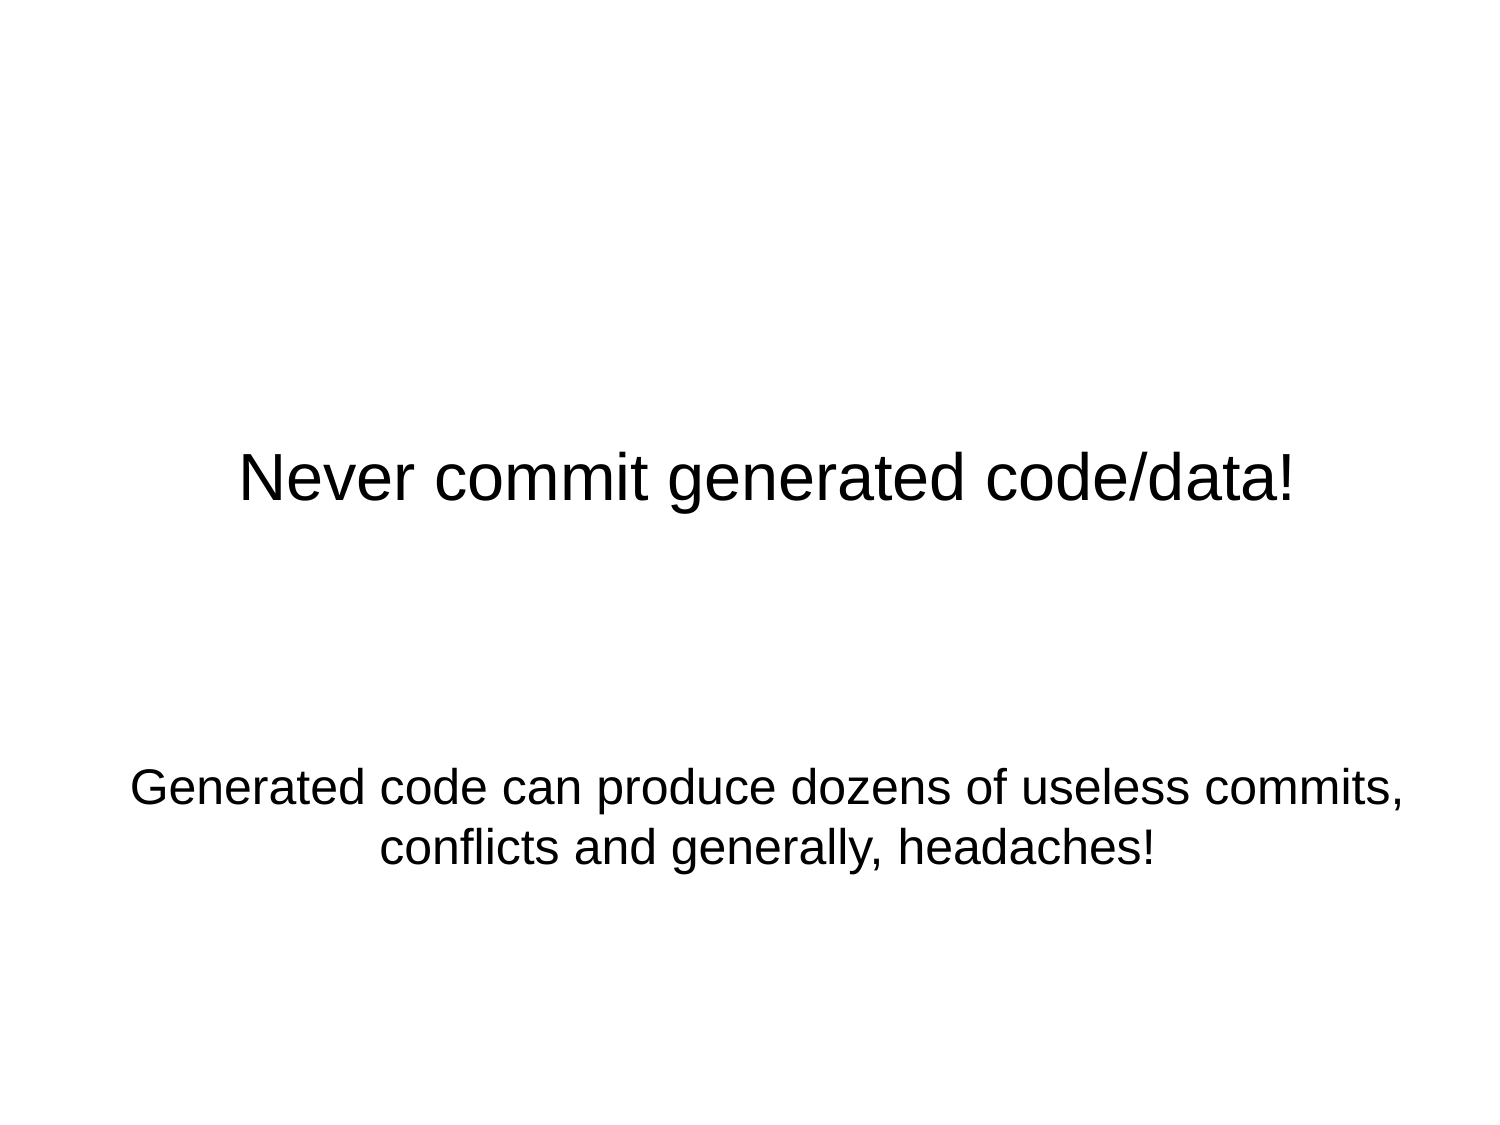

# Never commit generated code/data! Generated code can produce dozens of useless commits, conflicts and generally, headaches!